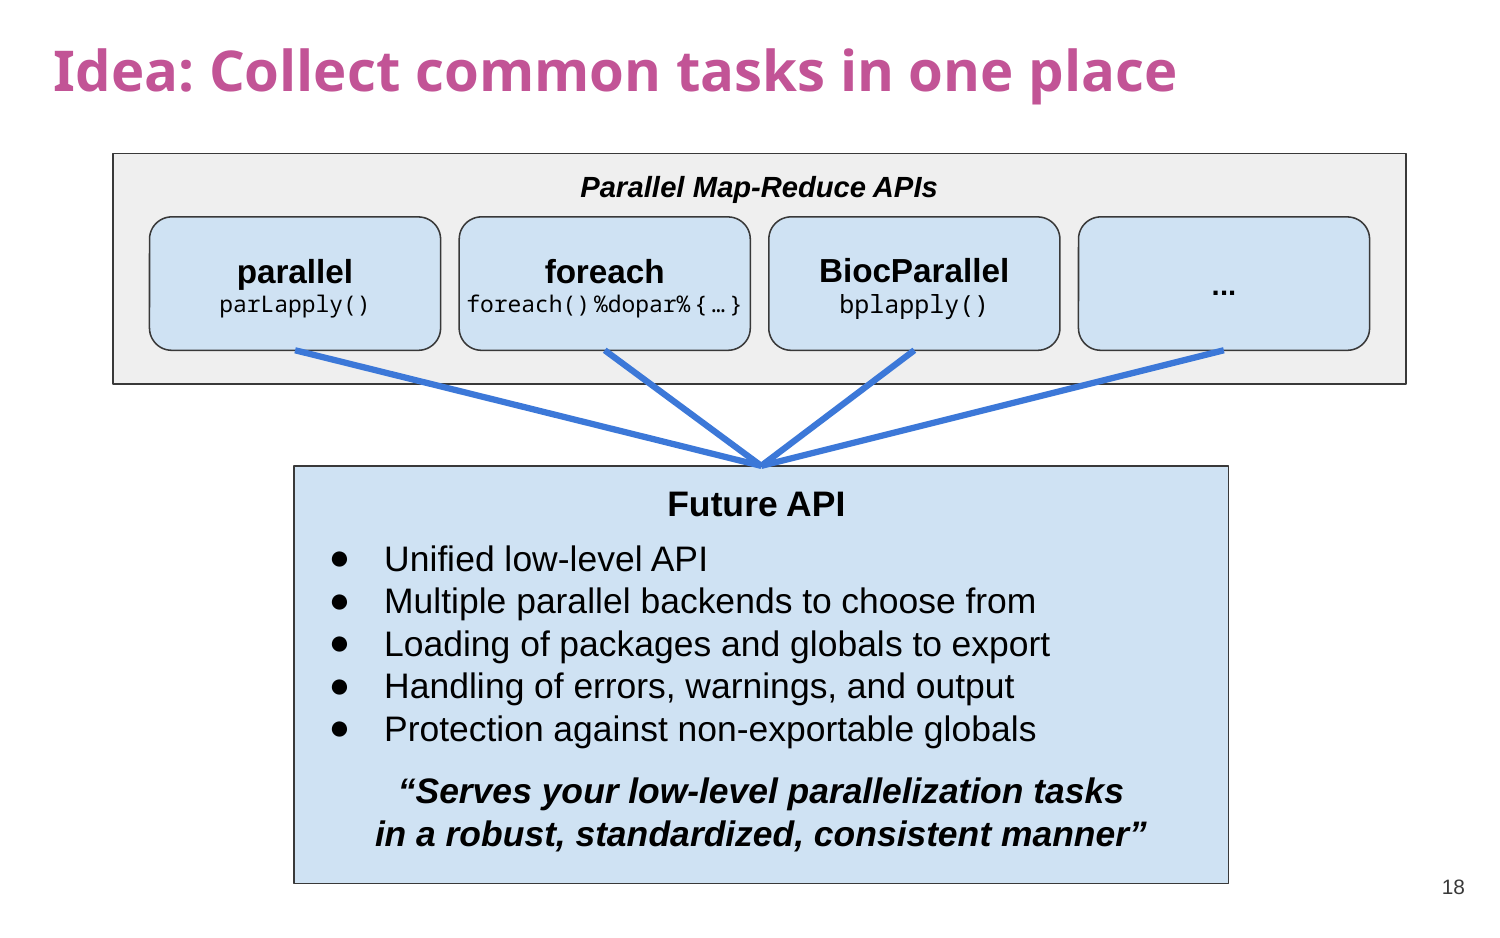

# Idea: Collect common tasks in one place
Parallel Map-Reduce APIs
parallel
parLapply()
foreach
foreach() %dopar% { … }
BiocParallel
bplapply()
...
Future API
Unified low-level API
Multiple parallel backends to choose from
Loading of packages and globals to export
Handling of errors, warnings, and output
Protection against non-exportable globals
“Serves your low-level parallelization tasks
in a robust, standardized, consistent manner”